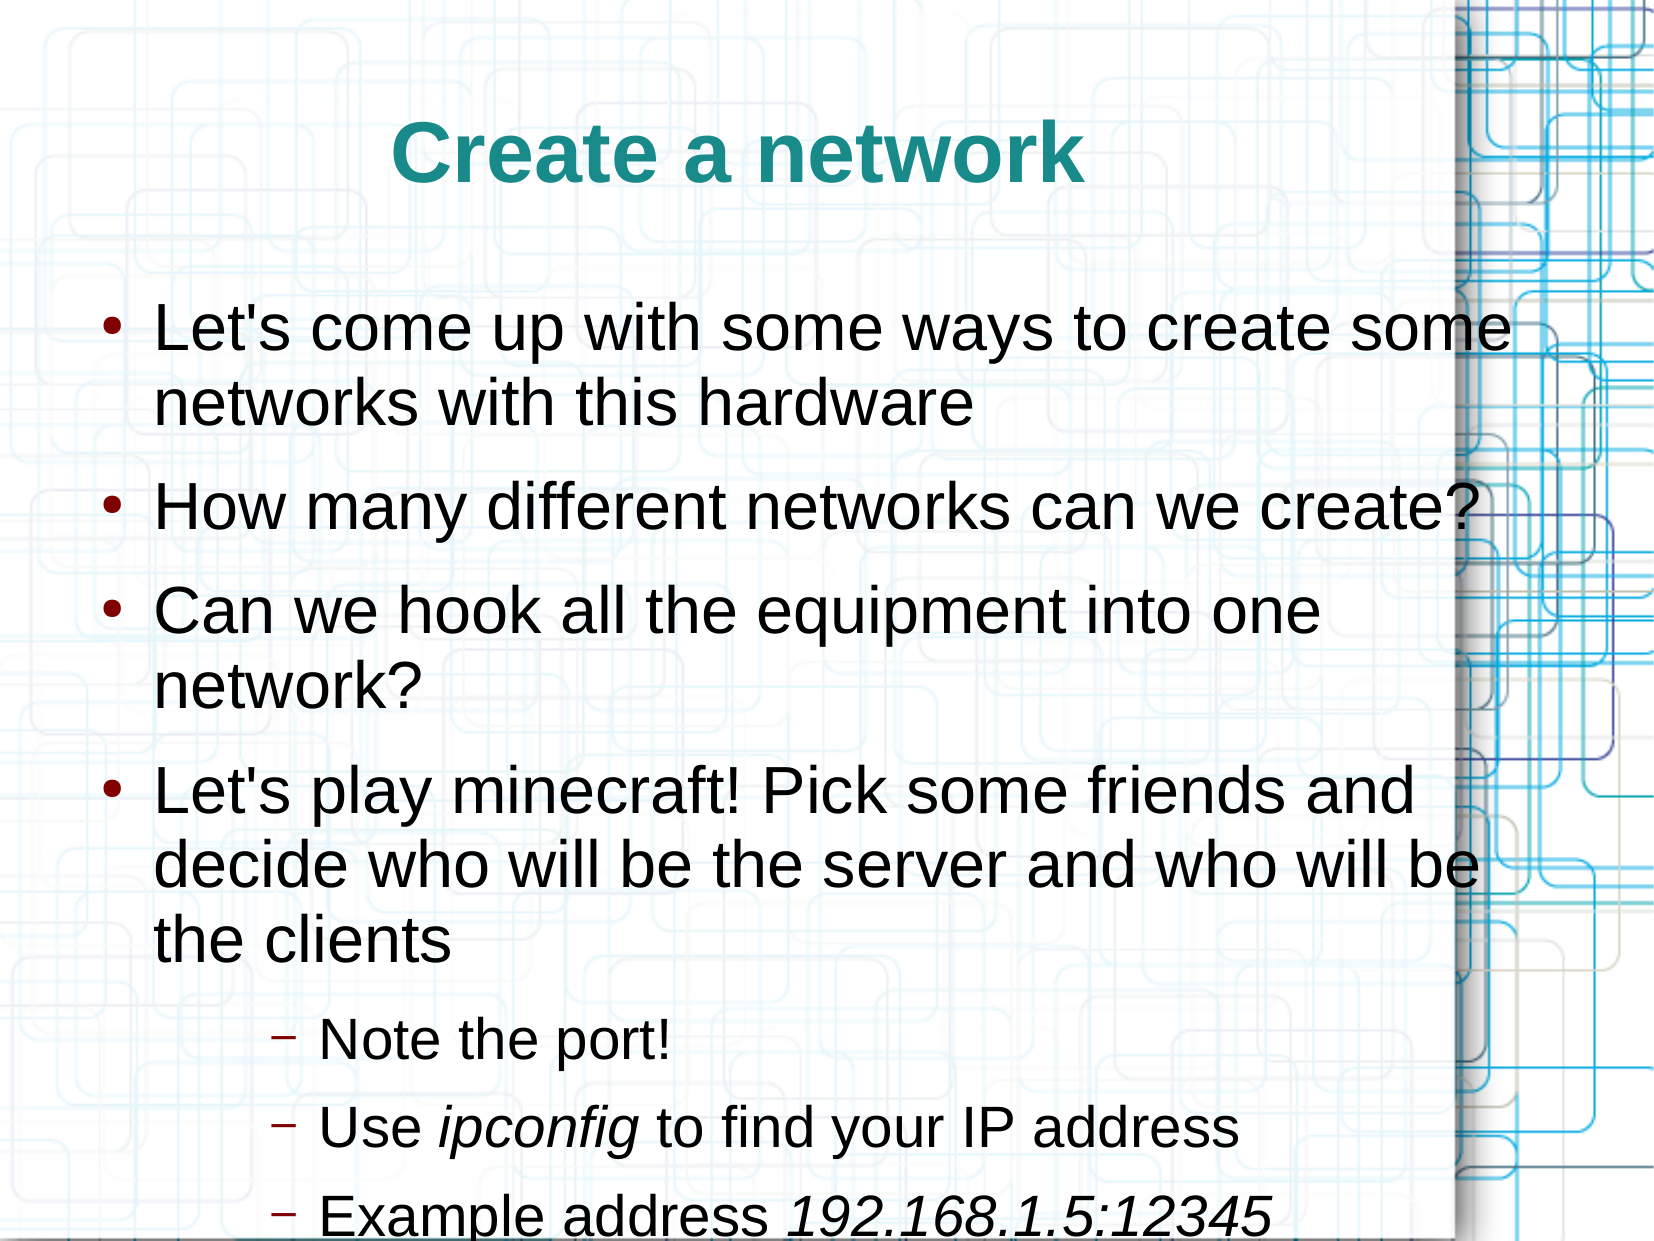

# Create a network
Let's come up with some ways to create some networks with this hardware
How many different networks can we create?
Can we hook all the equipment into one network?
Let's play minecraft! Pick some friends and decide who will be the server and who will be the clients
Note the port!
Use ipconfig to find your IP address
Example address 192.168.1.5:12345
What happens if we try to play someone who has different mods than we do?